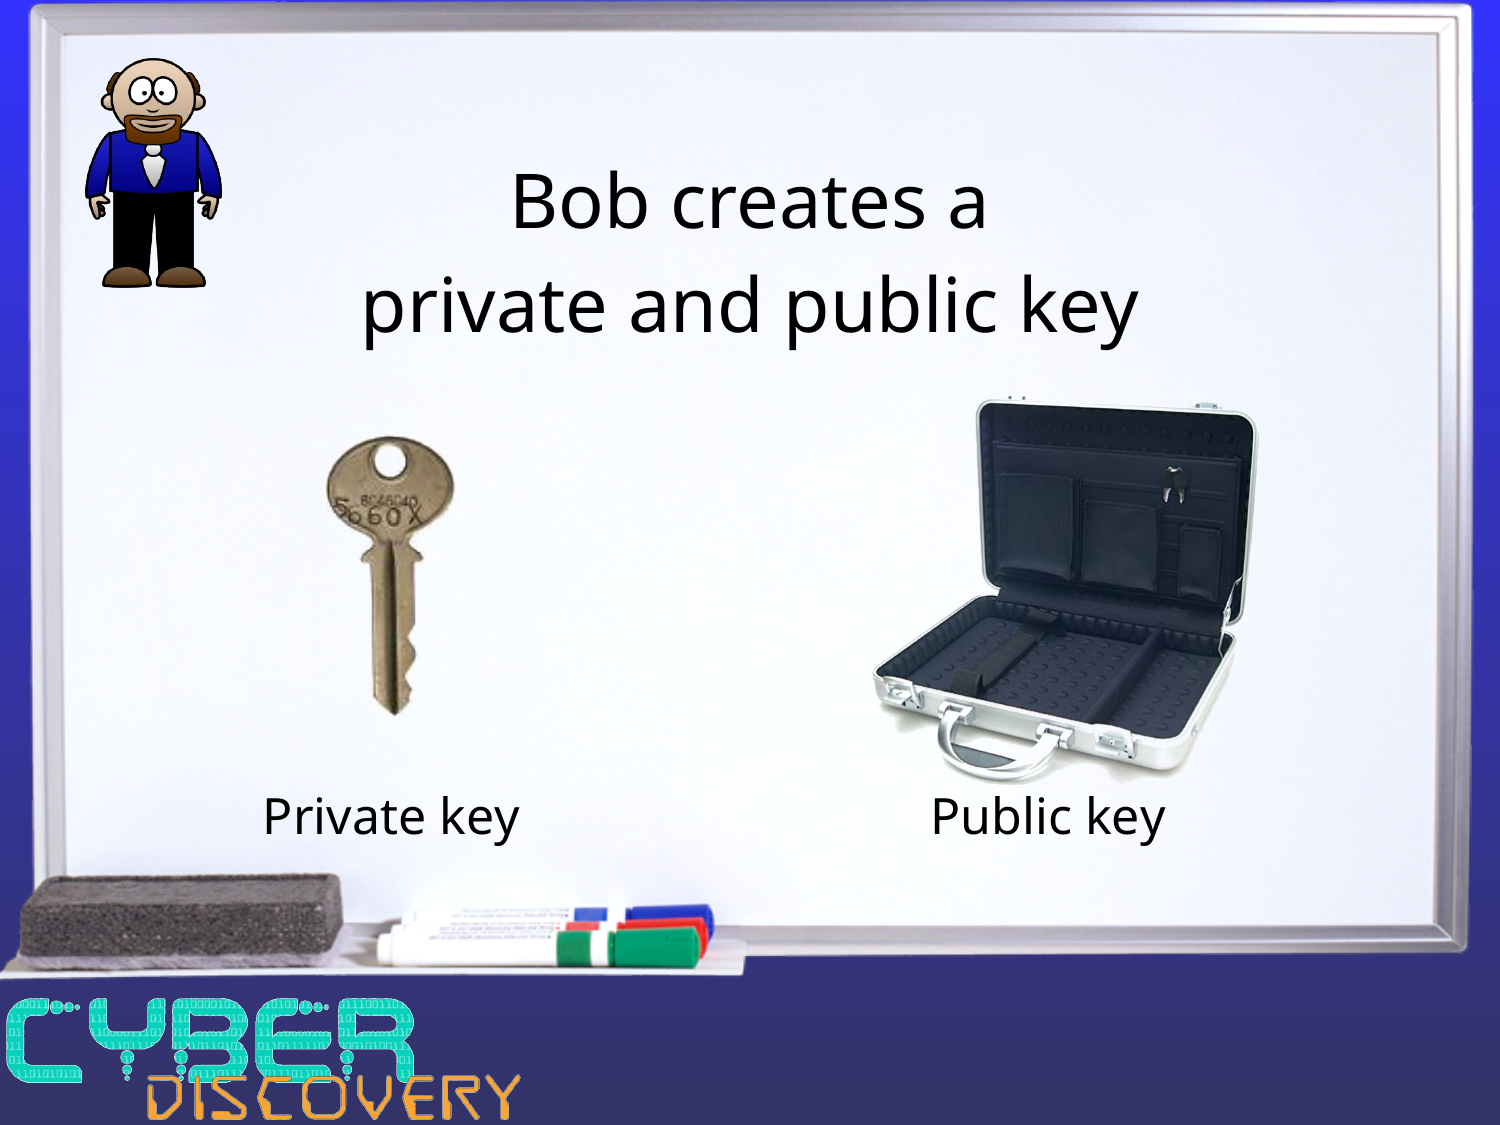

# Bob creates a private and public key
Private key
Public key